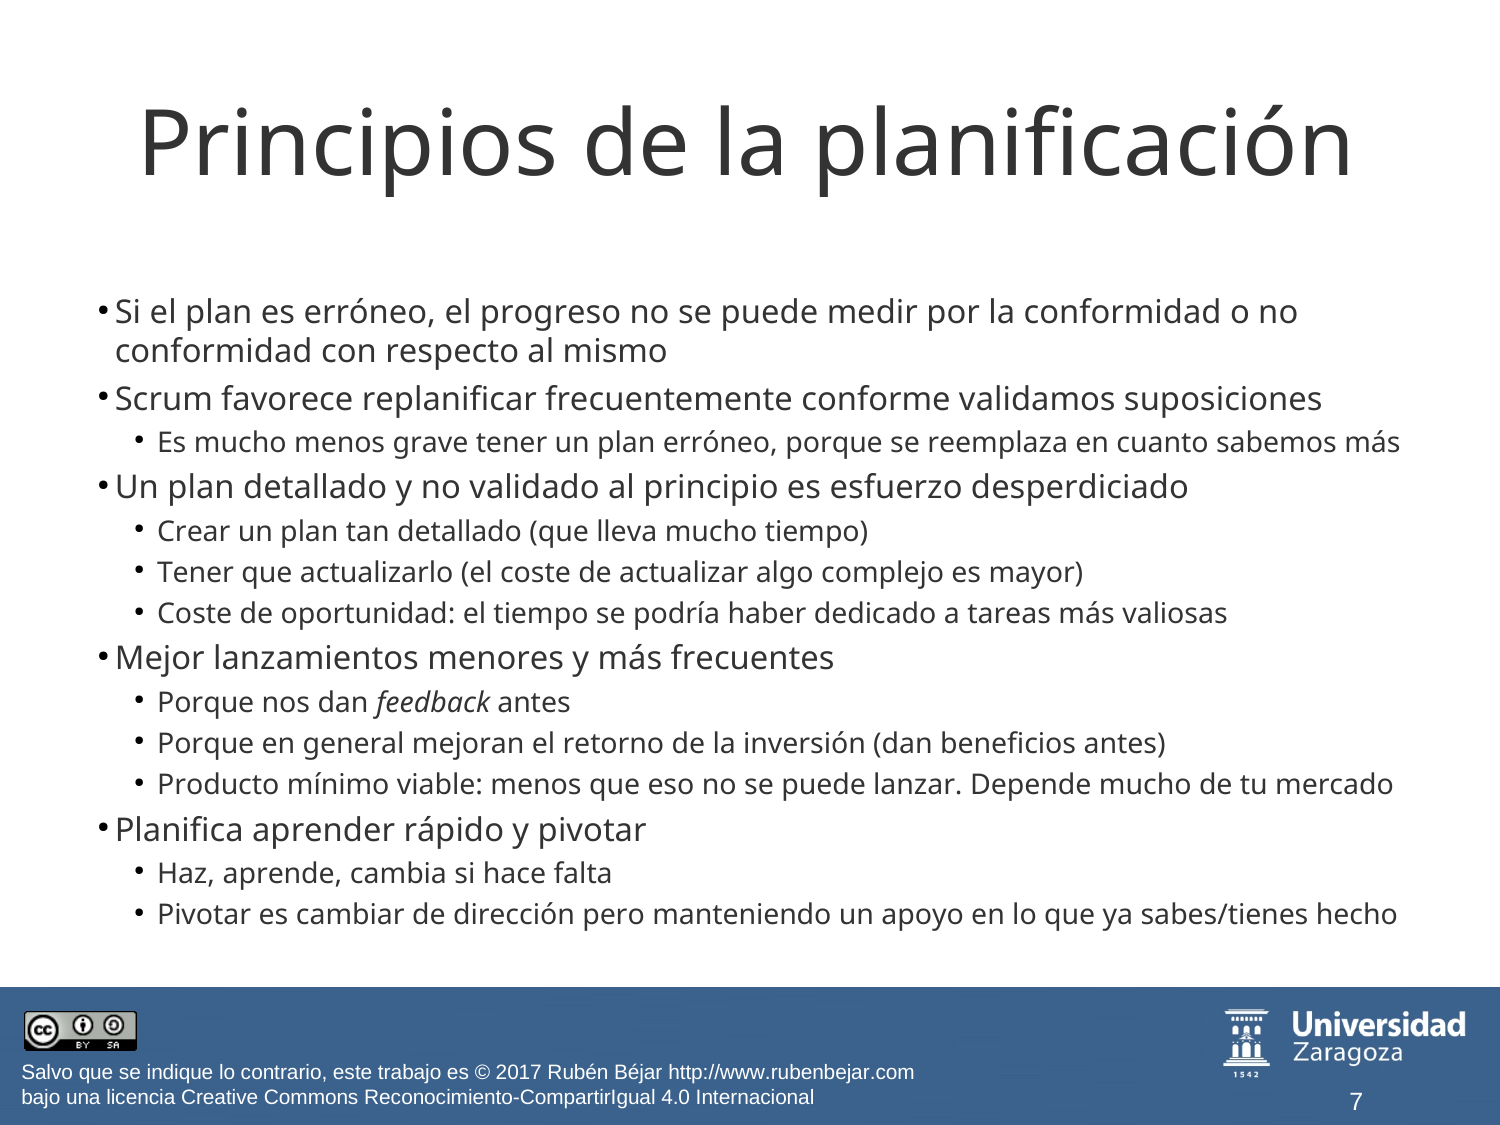

# Principios de la planificación
Si el plan es erróneo, el progreso no se puede medir por la conformidad o no conformidad con respecto al mismo
Scrum favorece replanificar frecuentemente conforme validamos suposiciones
Es mucho menos grave tener un plan erróneo, porque se reemplaza en cuanto sabemos más
Un plan detallado y no validado al principio es esfuerzo desperdiciado
Crear un plan tan detallado (que lleva mucho tiempo)
Tener que actualizarlo (el coste de actualizar algo complejo es mayor)
Coste de oportunidad: el tiempo se podría haber dedicado a tareas más valiosas
Mejor lanzamientos menores y más frecuentes
Porque nos dan feedback antes
Porque en general mejoran el retorno de la inversión (dan beneficios antes)
Producto mínimo viable: menos que eso no se puede lanzar. Depende mucho de tu mercado
Planifica aprender rápido y pivotar
Haz, aprende, cambia si hace falta
Pivotar es cambiar de dirección pero manteniendo un apoyo en lo que ya sabes/tienes hecho